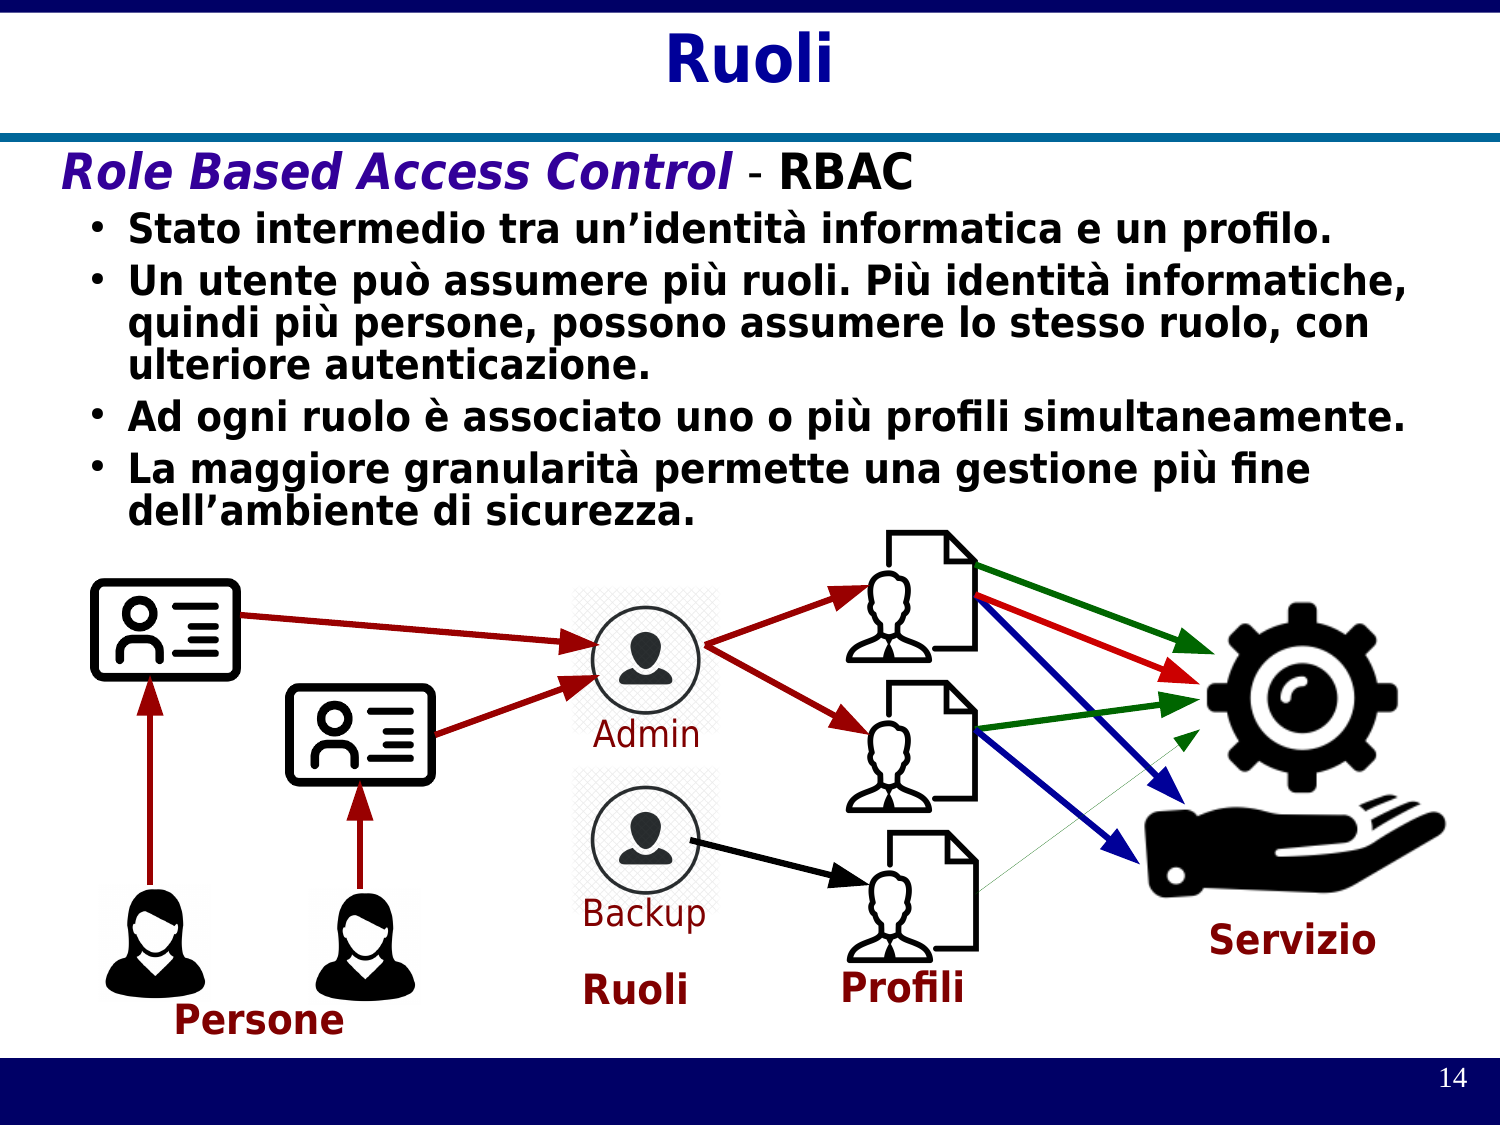

# Ruoli
Role Based Access Control - RBAC
Stato intermedio tra un’identità informatica e un profilo.
Un utente può assumere più ruoli. Più identità informatiche, quindi più persone, possono assumere lo stesso ruolo, con ulteriore autenticazione.
Ad ogni ruolo è associato uno o più profili simultaneamente.
La maggiore granularità permette una gestione più fine dell’ambiente di sicurezza.
Admin
Backup
Servizio
Profili
Ruoli
Persone